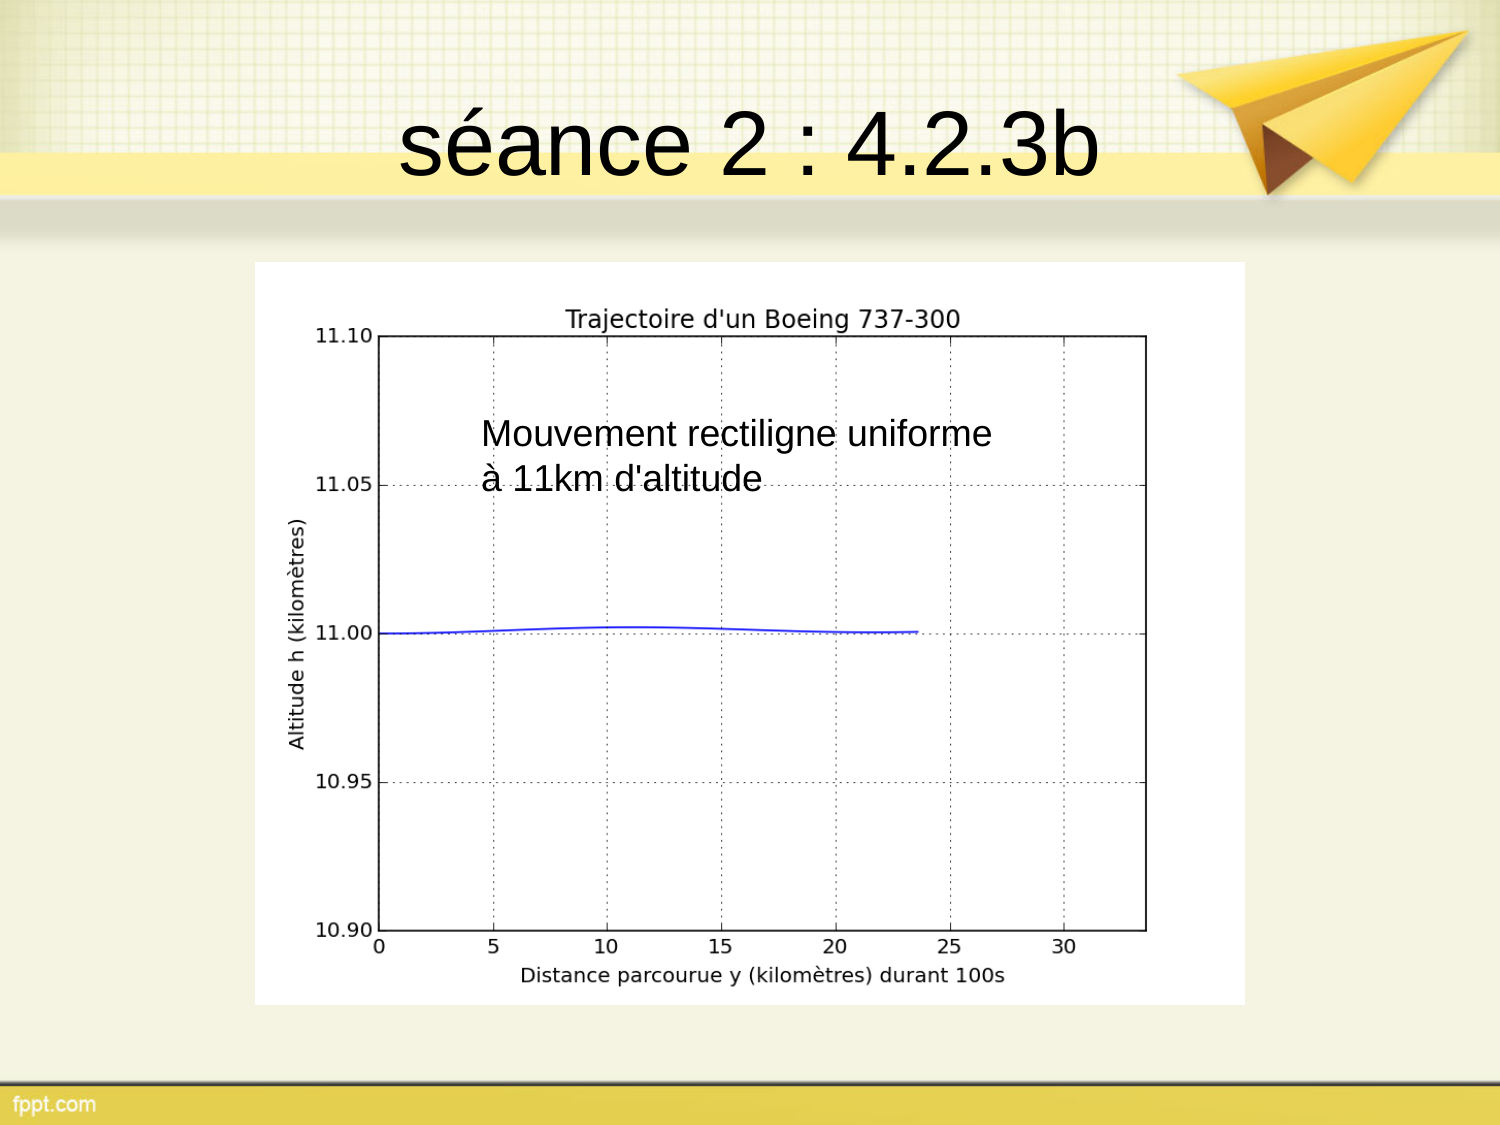

# séance 2 : 4.2.3b
Mouvement rectiligne uniforme
à 11km d'altitude